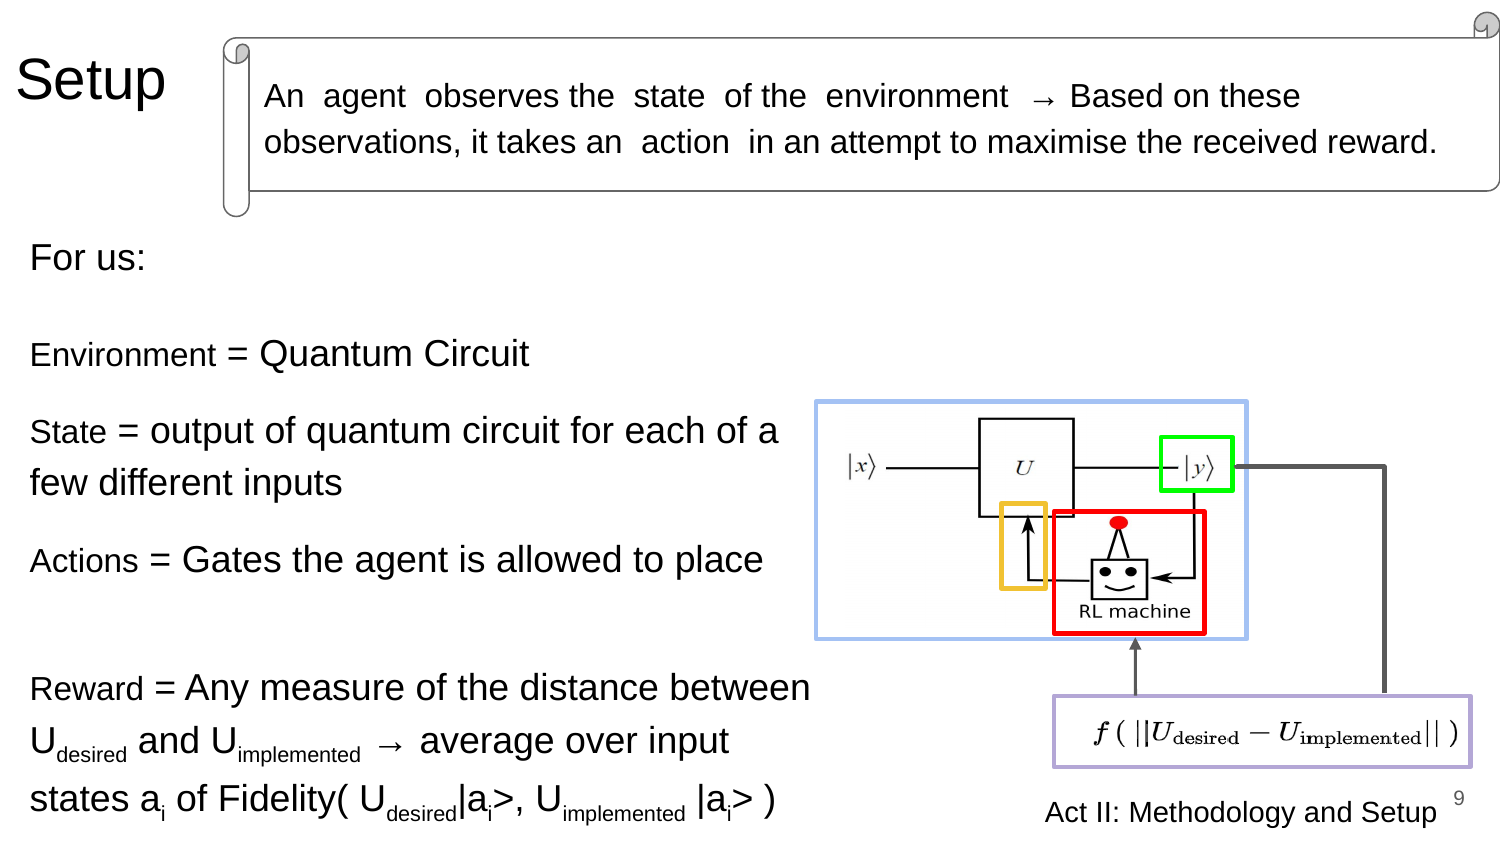

An agent observes the state of the environment → Based on these observations, it takes an action in an attempt to maximise the received reward.
# Setup
For us:
Environment = Quantum Circuit
State = output of quantum circuit for each of a few different inputs
Actions = Gates the agent is allowed to place
Reward = Any measure of the distance between Udesired and Uimplemented → average over input states ai of Fidelity( Udesired|ai>, Uimplemented |ai> )
Act II: Methodology and Setup